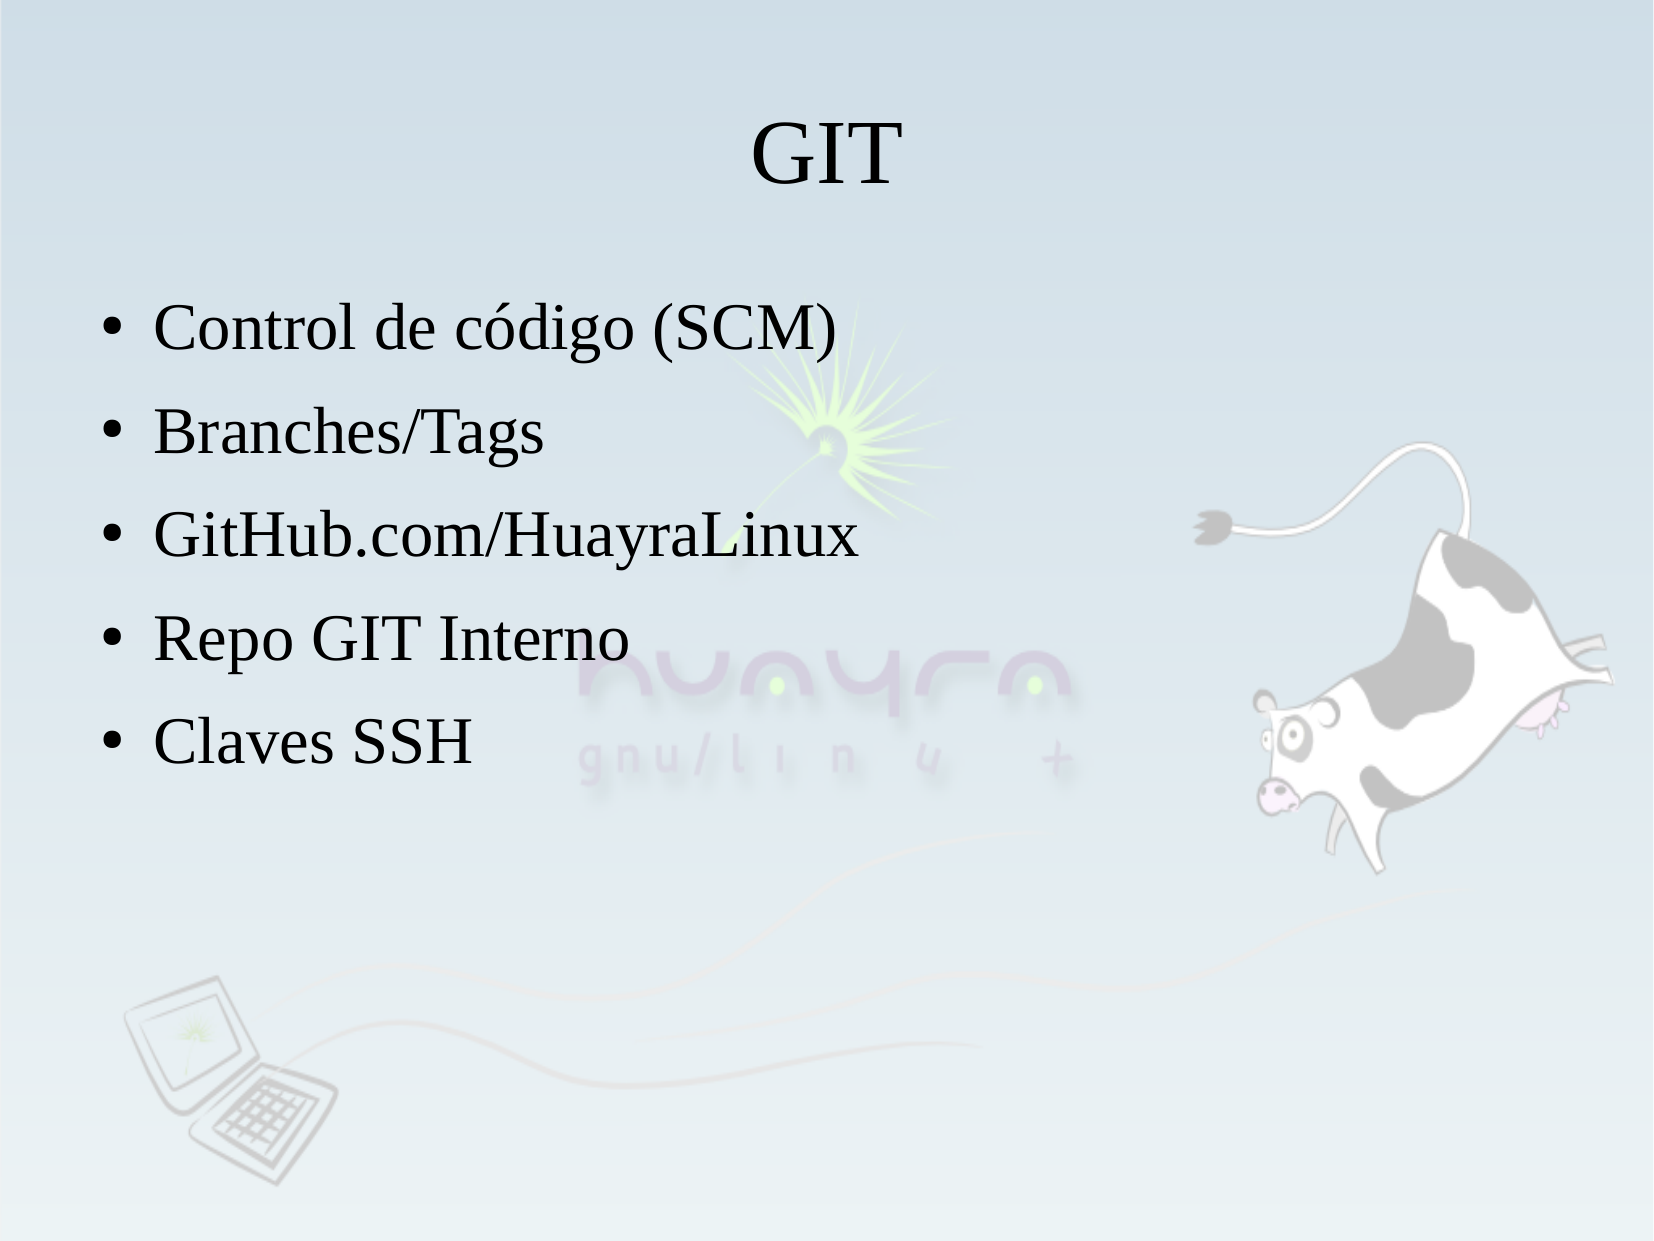

# GIT
Control de código (SCM)
Branches/Tags
GitHub.com/HuayraLinux
Repo GIT Interno
Claves SSH